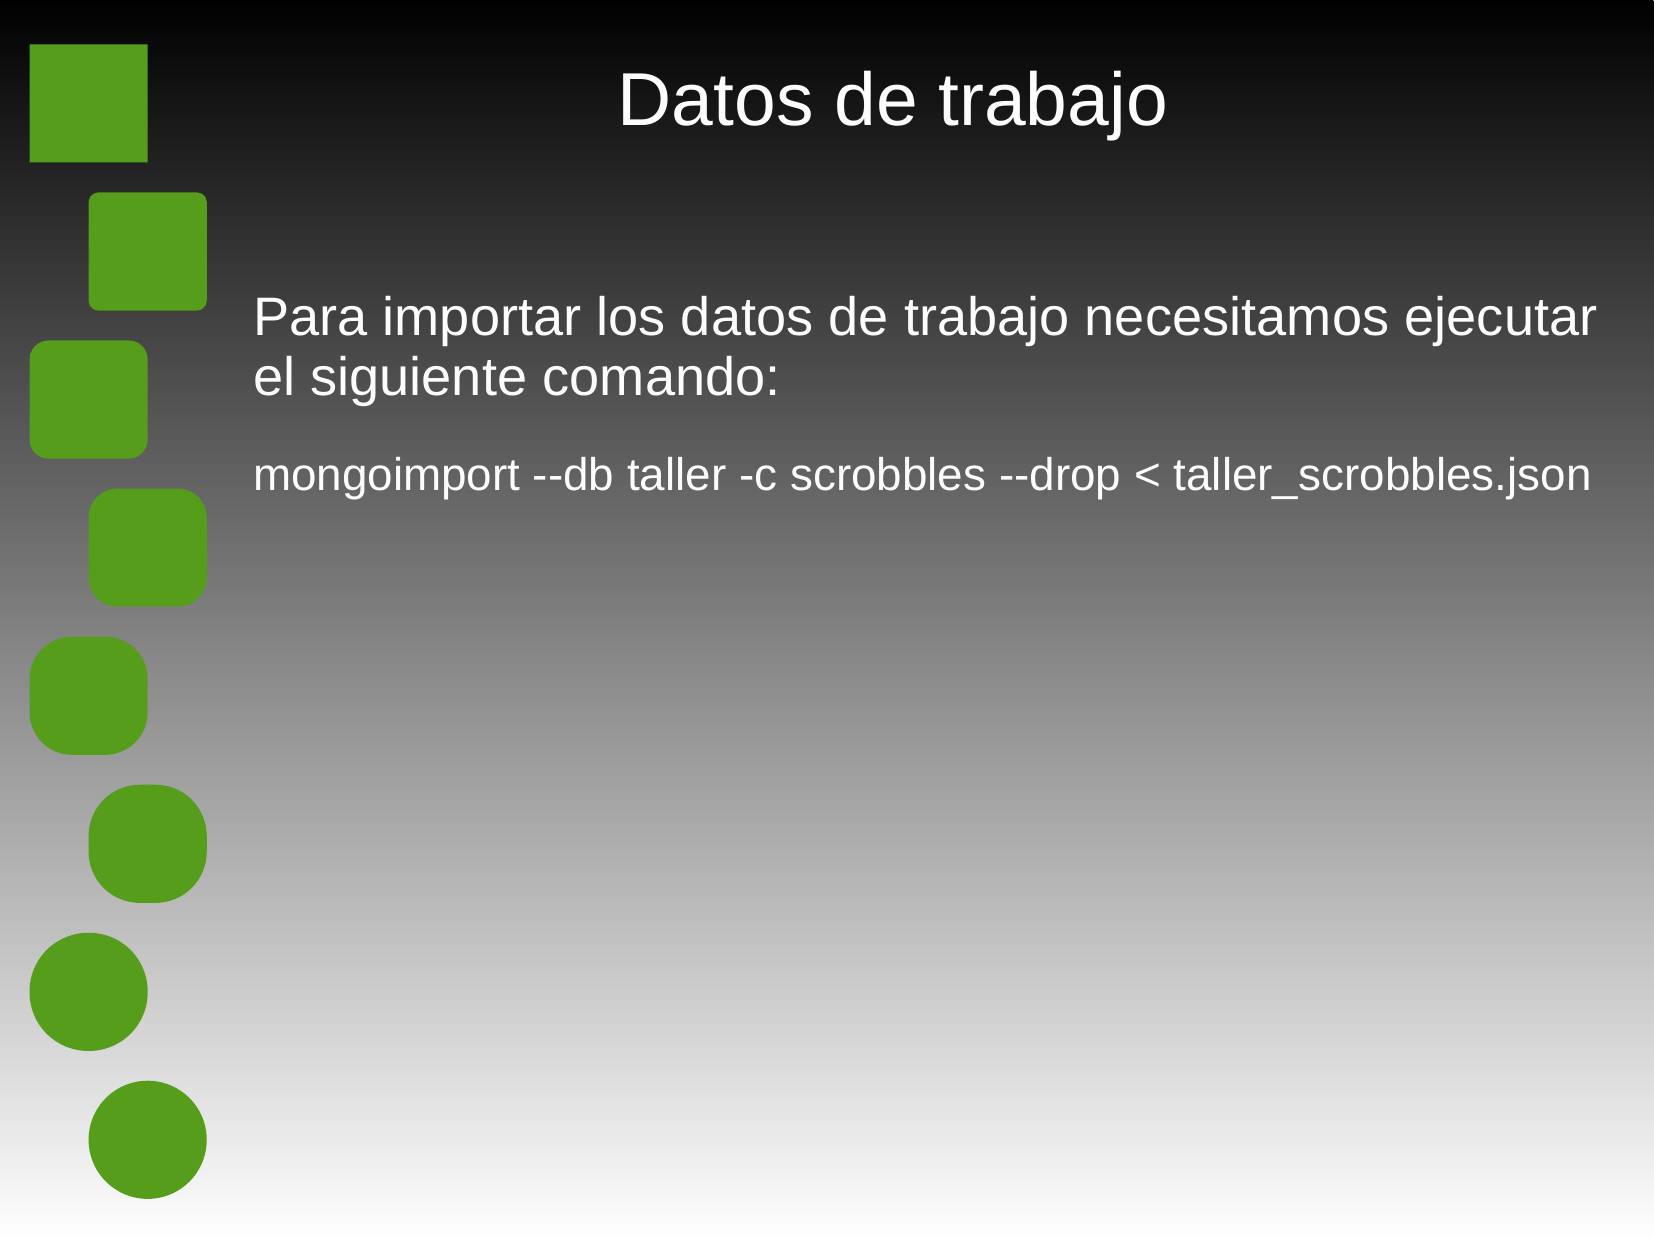

Datos de trabajo
Para importar los datos de trabajo necesitamos ejecutar el siguiente comando:
mongoimport --db taller -c scrobbles --drop < taller_scrobbles.json